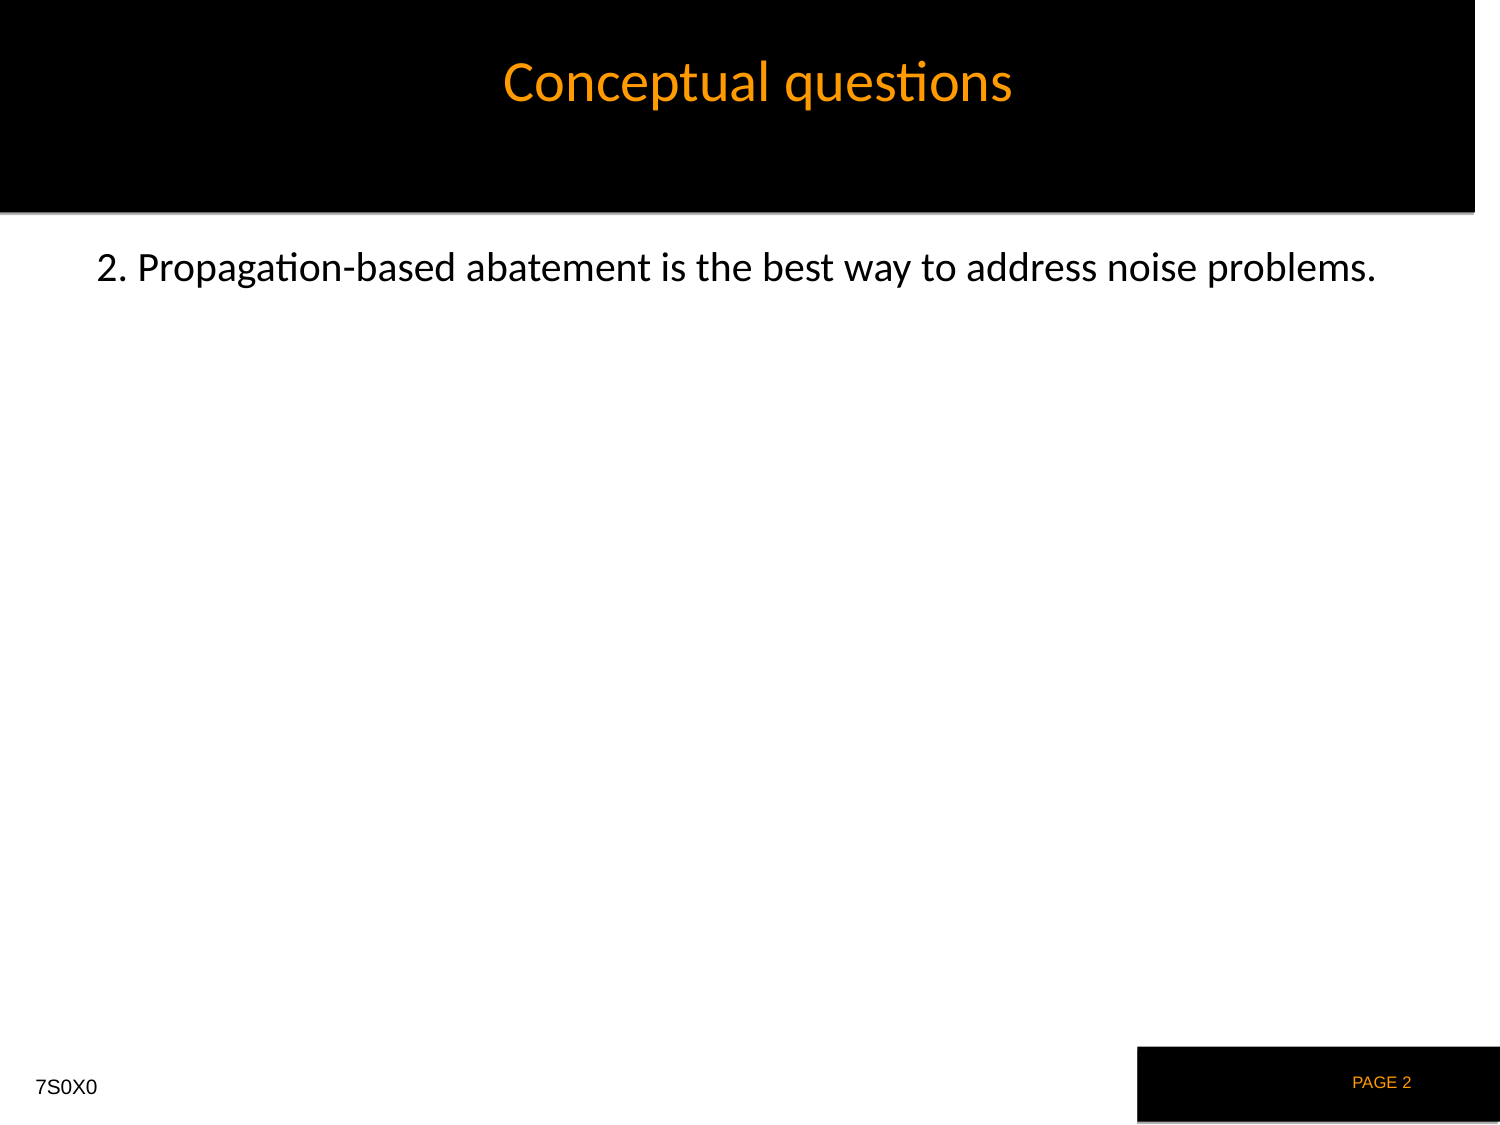

# Conceptual questions
2. Propagation-based abatement is the best way to address noise problems.
PAGE 2
7S0X0
2017/02/09
PAGE